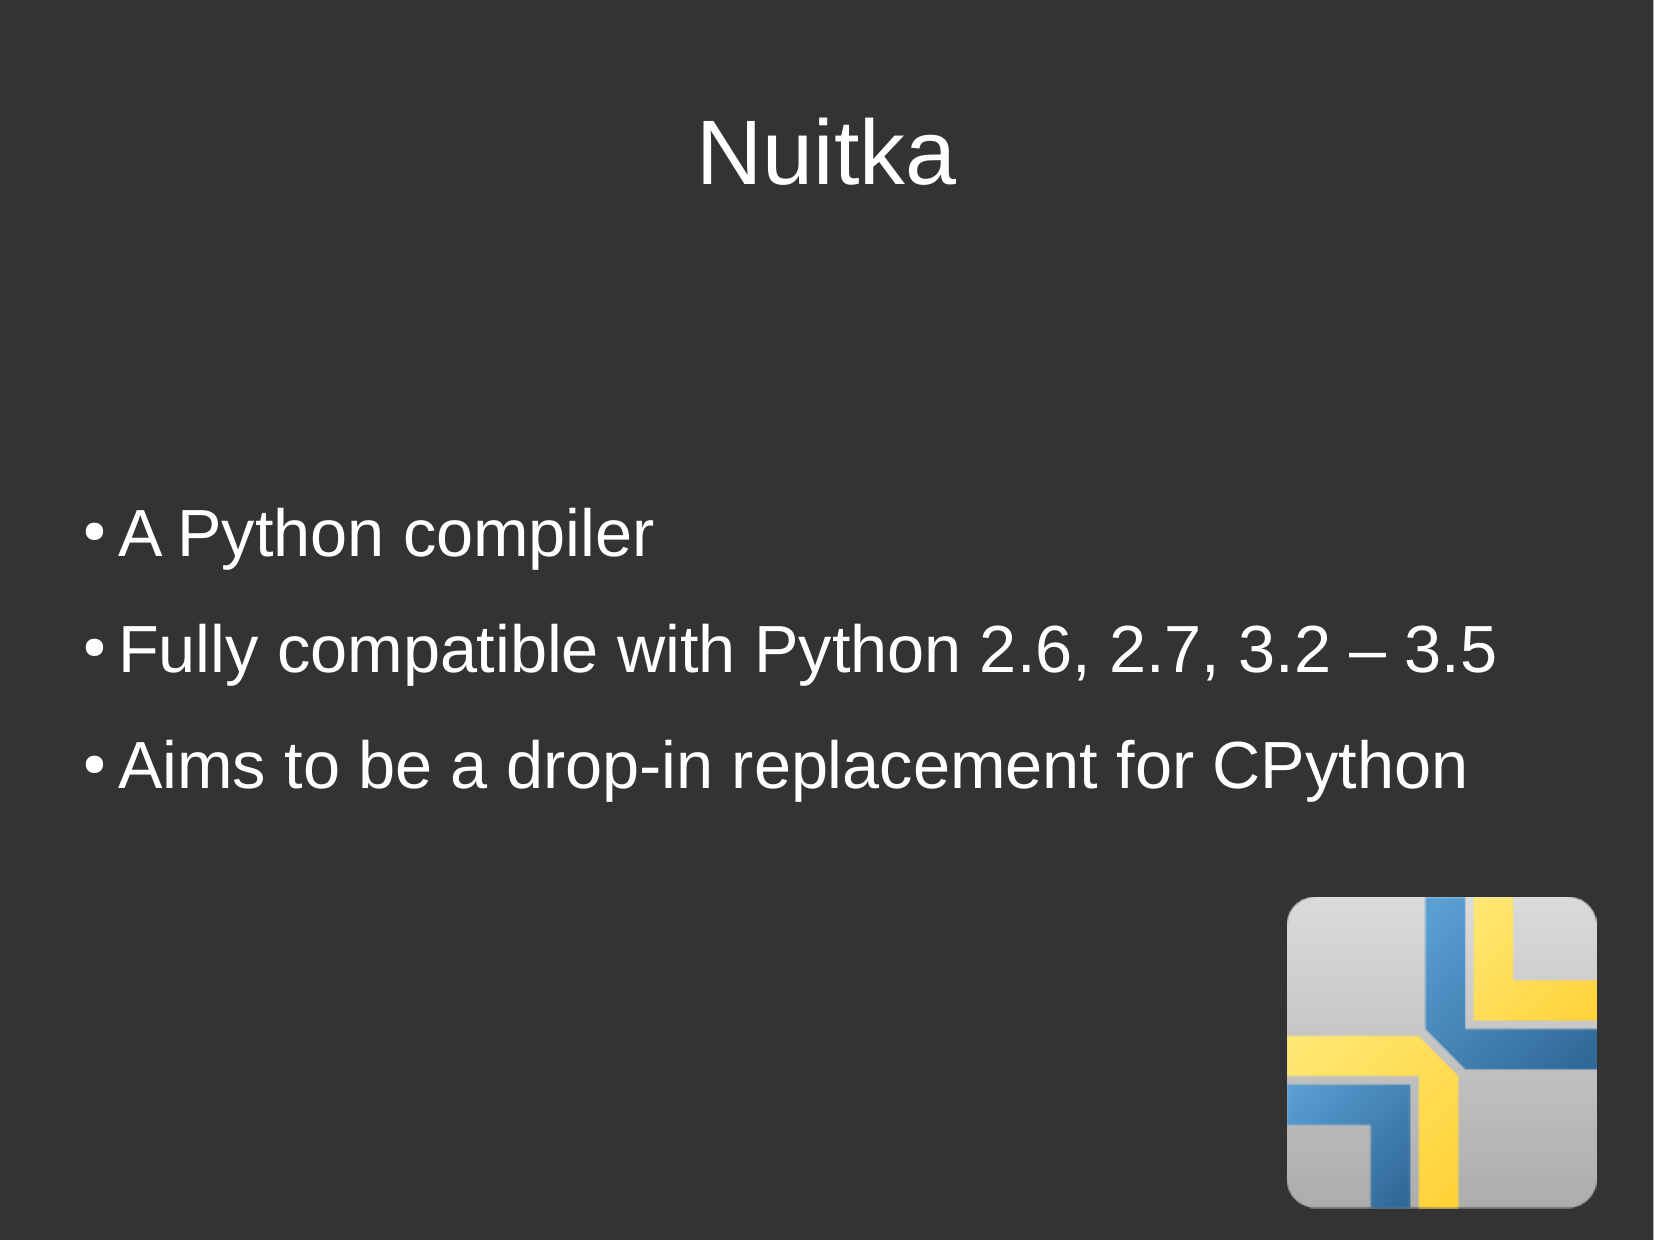

# Nuitka
A Python compiler
Fully compatible with Python 2.6, 2.7, 3.2 – 3.5
Aims to be a drop-in replacement for CPython